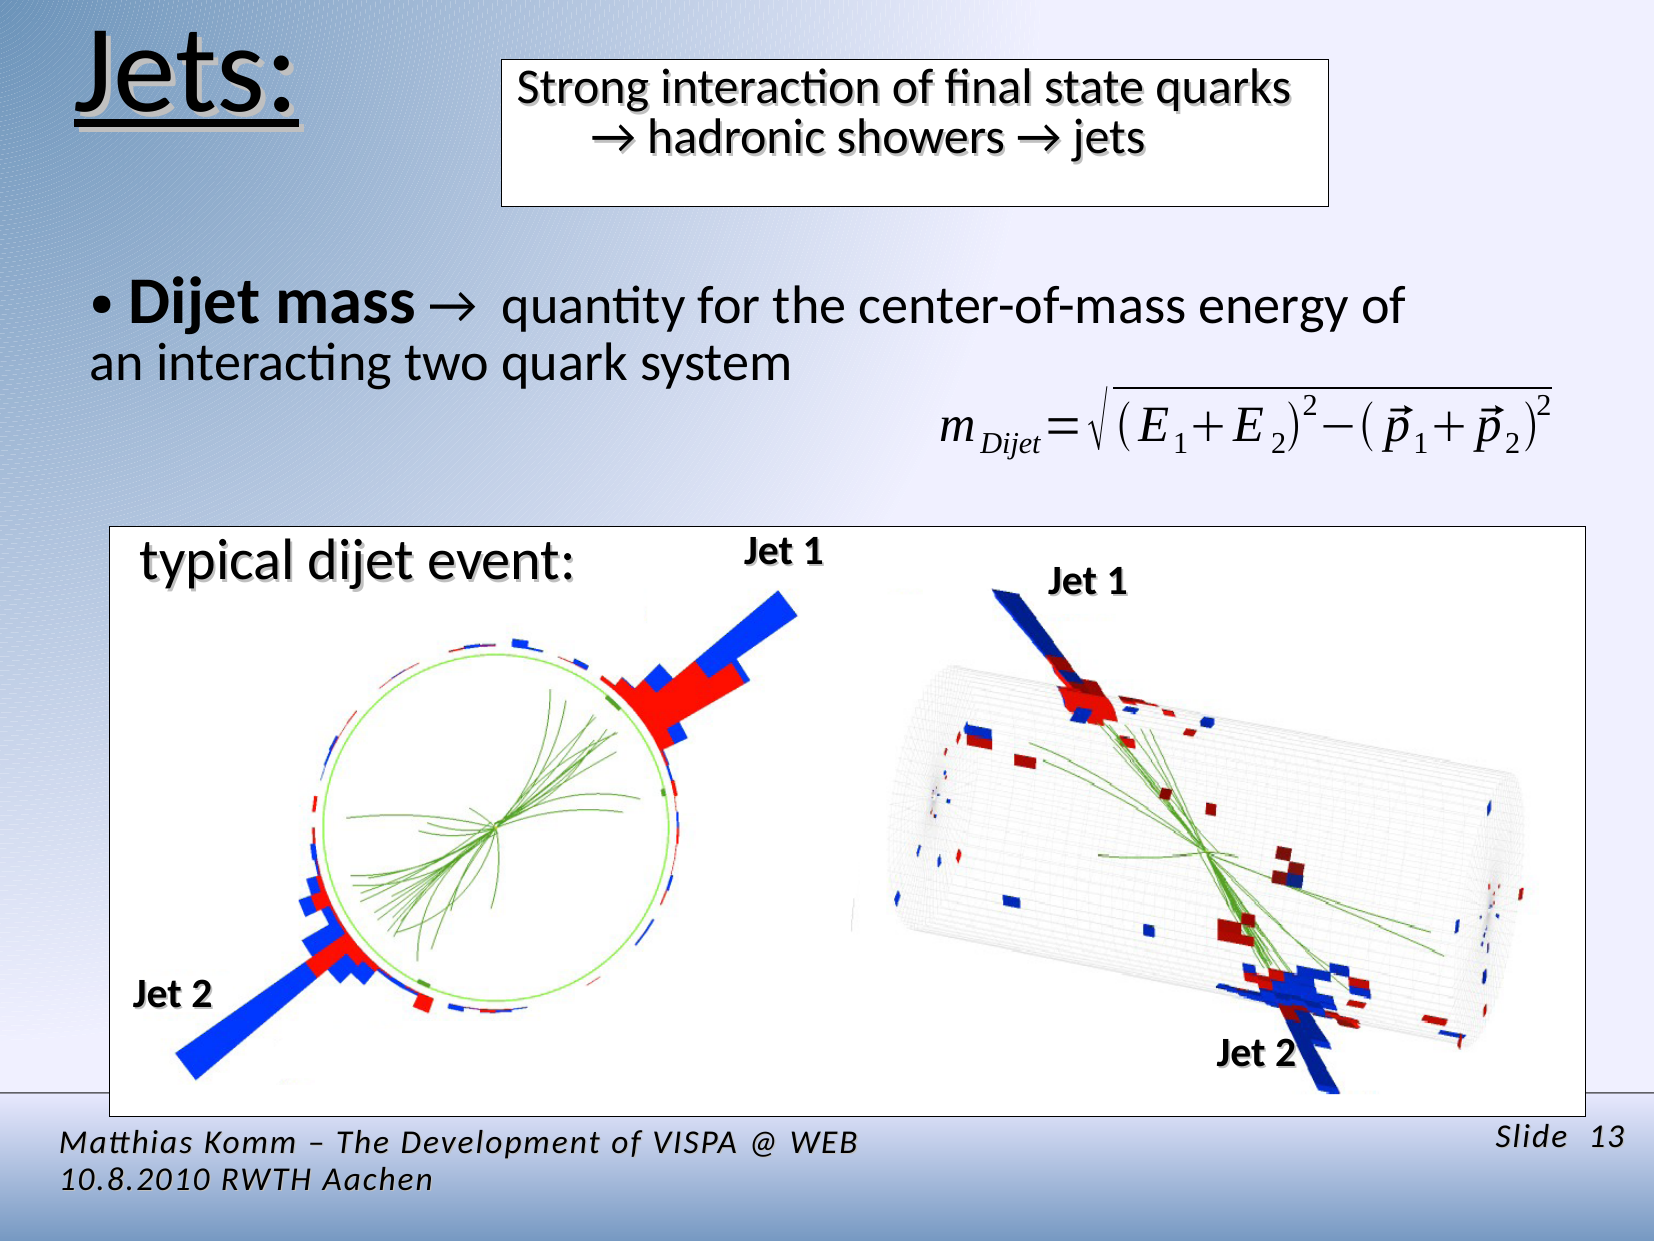

Jets:
Strong interaction of final state quarks
	→ hadronic showers → jets
 Dijet mass → quantity for the center-of-mass energy of
an interacting two quark system
Jet 1
typical dijet event:
Jet 1
Jet 2
Jet 2
13
Matthias Komm